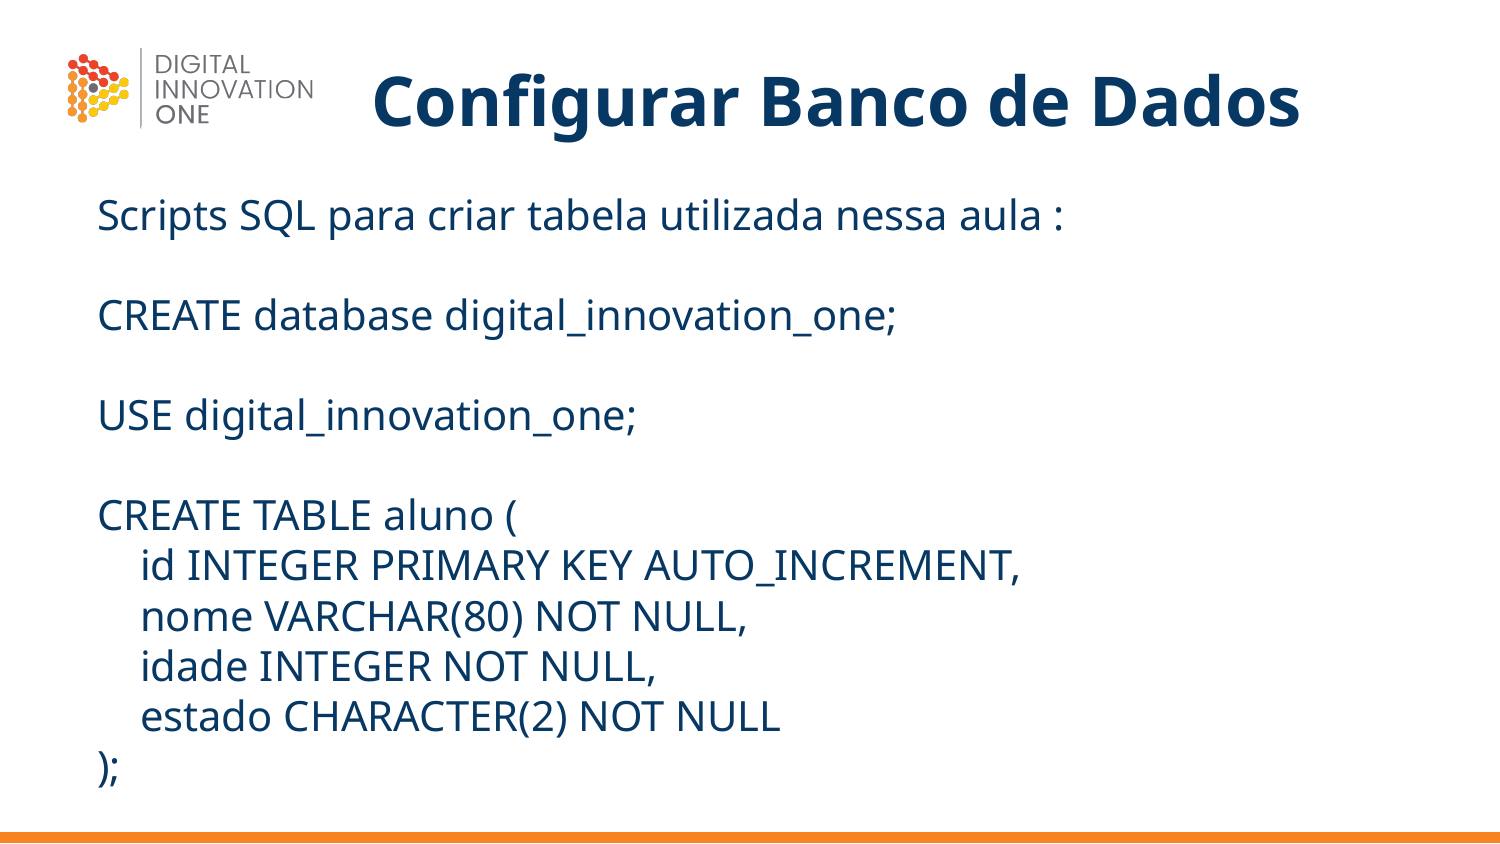

Configurar Banco de Dados
Scripts SQL para criar tabela utilizada nessa aula :
CREATE database digital_innovation_one;
USE digital_innovation_one;
CREATE TABLE aluno (
 id INTEGER PRIMARY KEY AUTO_INCREMENT,
 nome VARCHAR(80) NOT NULL,
 idade INTEGER NOT NULL,
 estado CHARACTER(2) NOT NULL
);